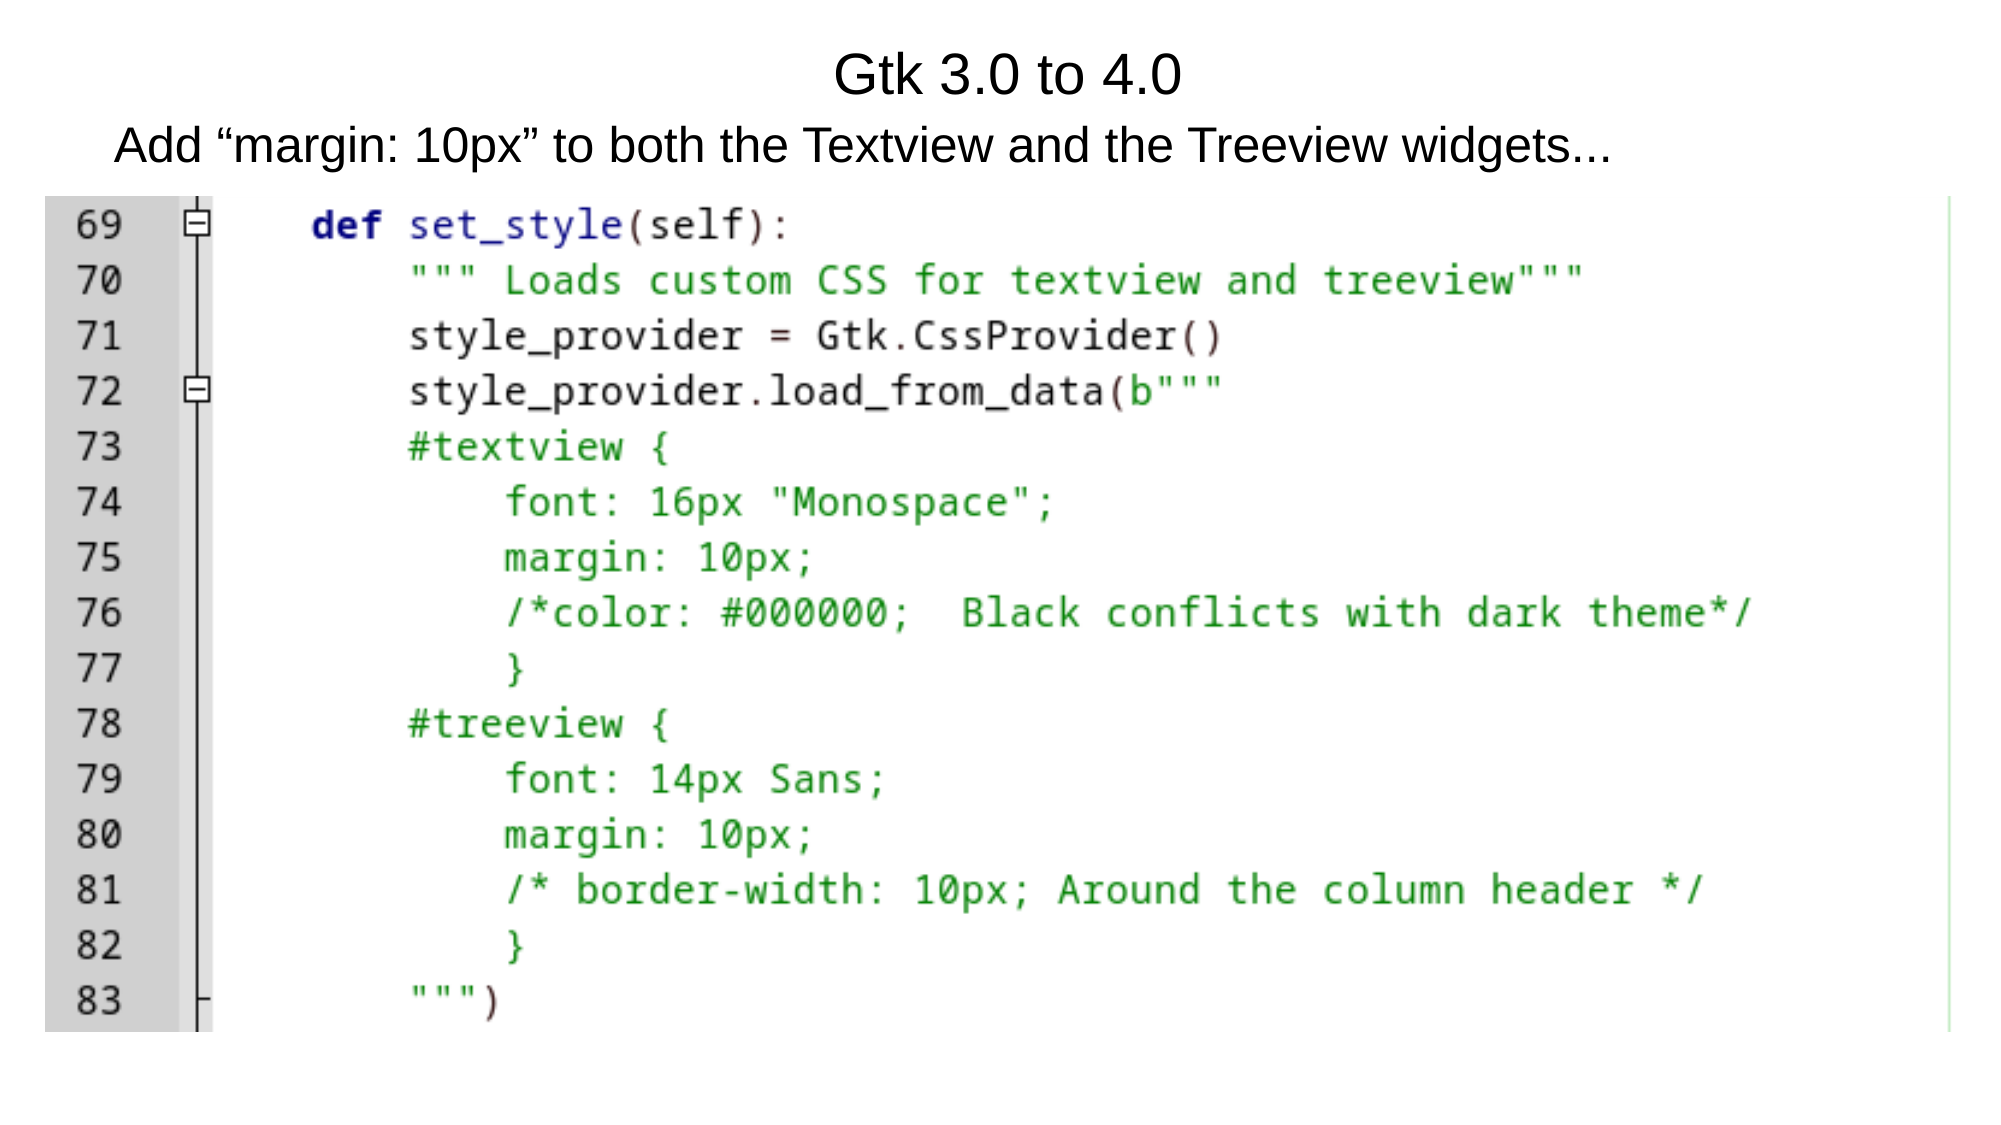

# Gtk 3.0 to 4.0
Add “margin: 10px” to both the Textview and the Treeview widgets...